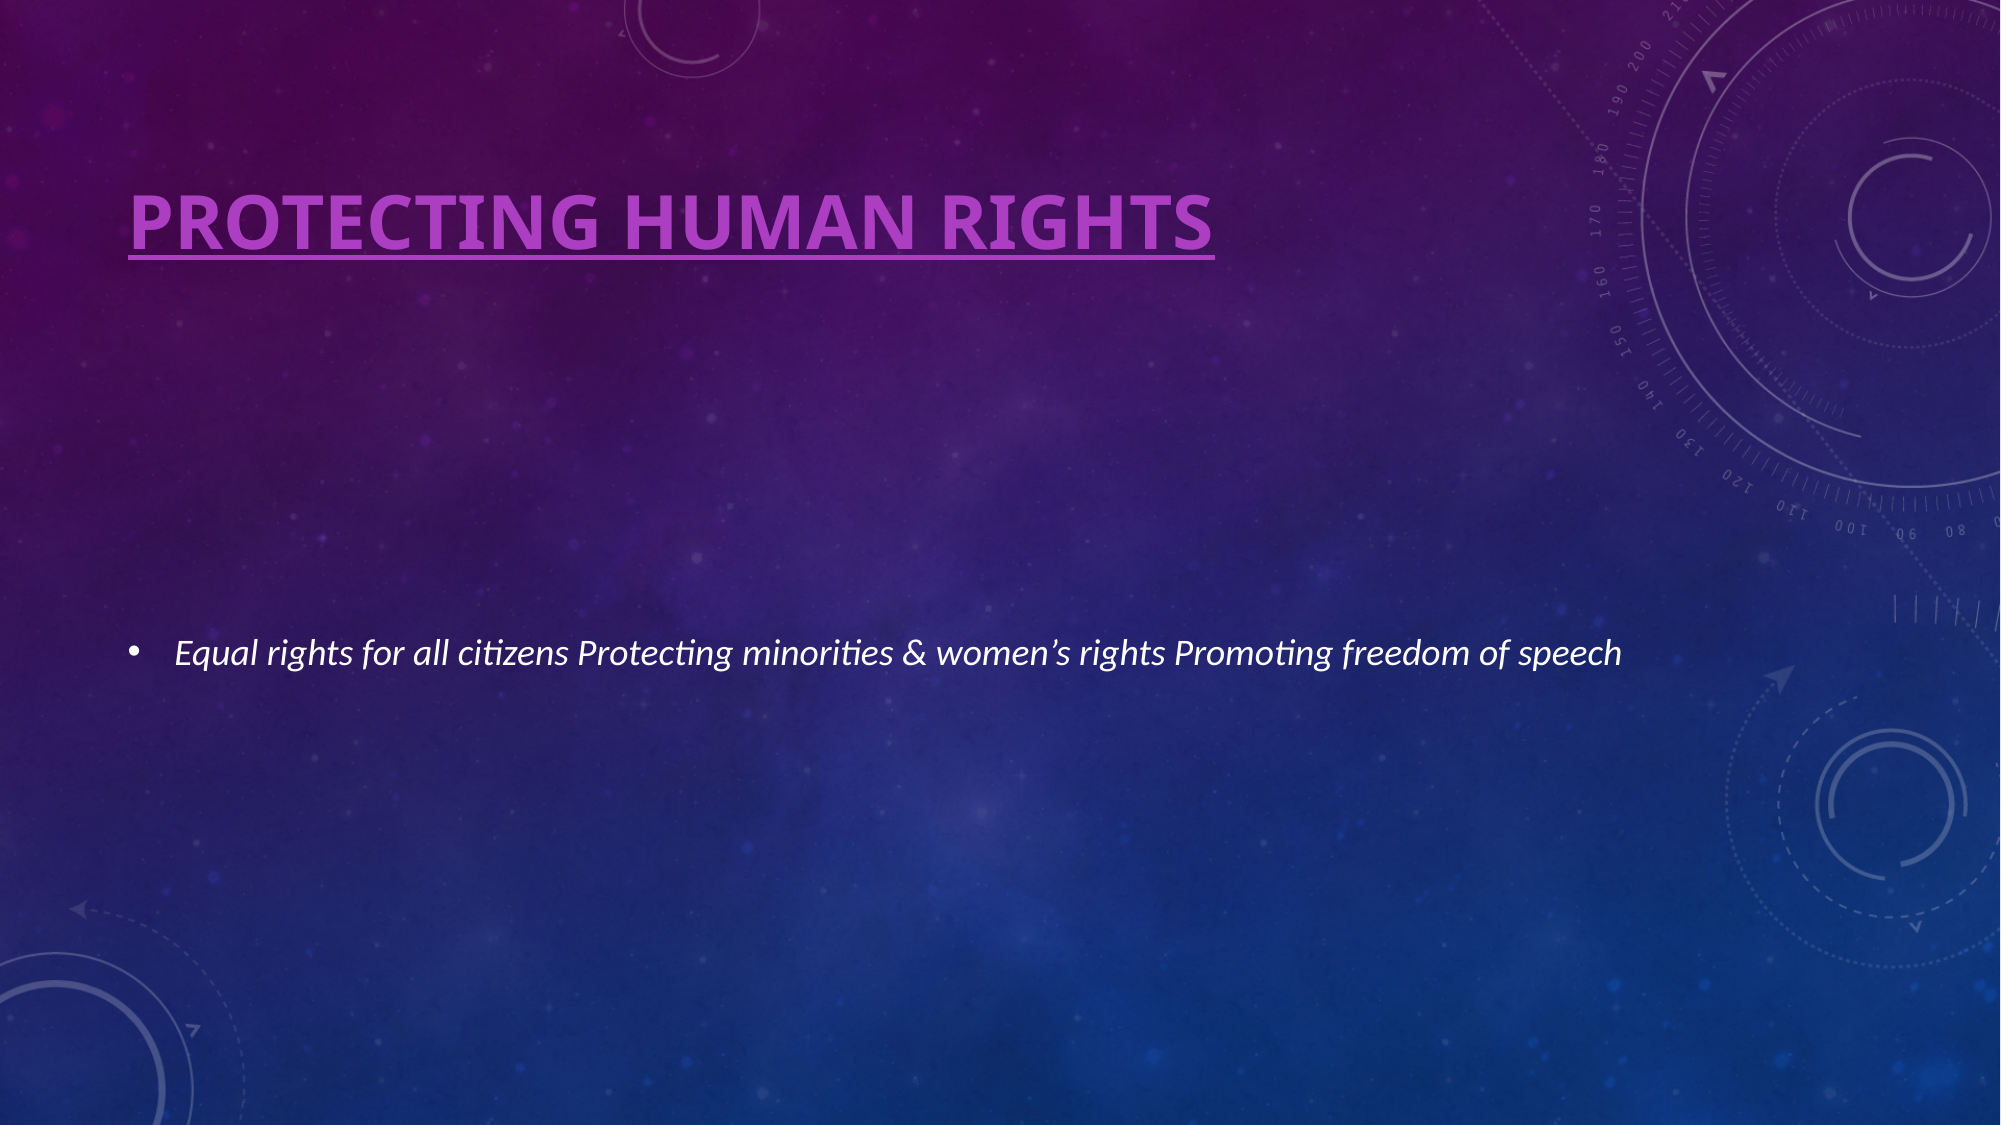

# Protecting Human Rights
Equal rights for all citizens Protecting minorities & women’s rights Promoting freedom of speech